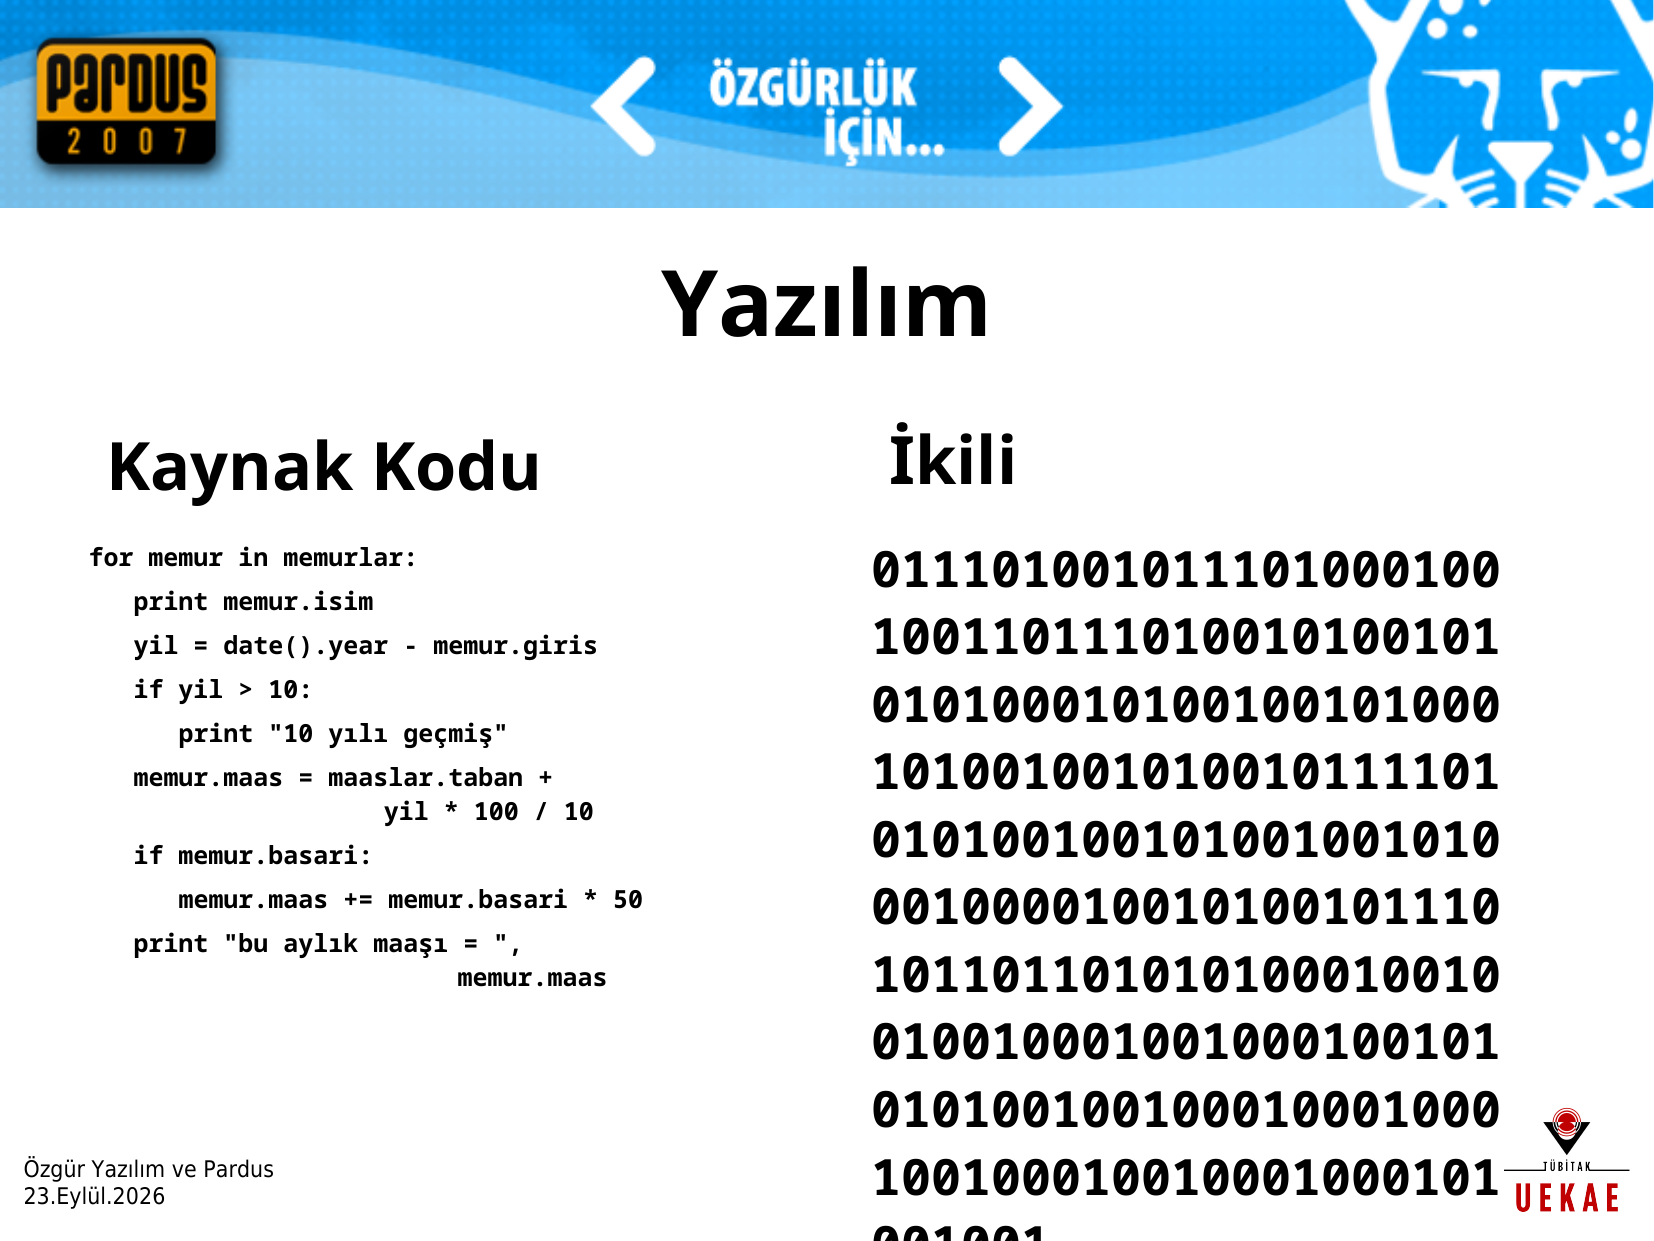

# Yazılım
İkili
011101001011101000100100110111010010100101010100010100100101000101001001010010111101010100100101001001010001000010010100101110101101101010100010010010010001001000100101010100100100010001000100100010010001000101001001
Kaynak Kodu
for memur in memurlar:
 print memur.isim
 yil = date().year - memur.giris
 if yil > 10:
 print "10 yılı geçmiş"
 memur.maas = maaslar.taban +							yil * 100 / 10
 if memur.basari:
 memur.maas += memur.basari * 50
 print "bu aylık maaşı = ", 								memur.maas